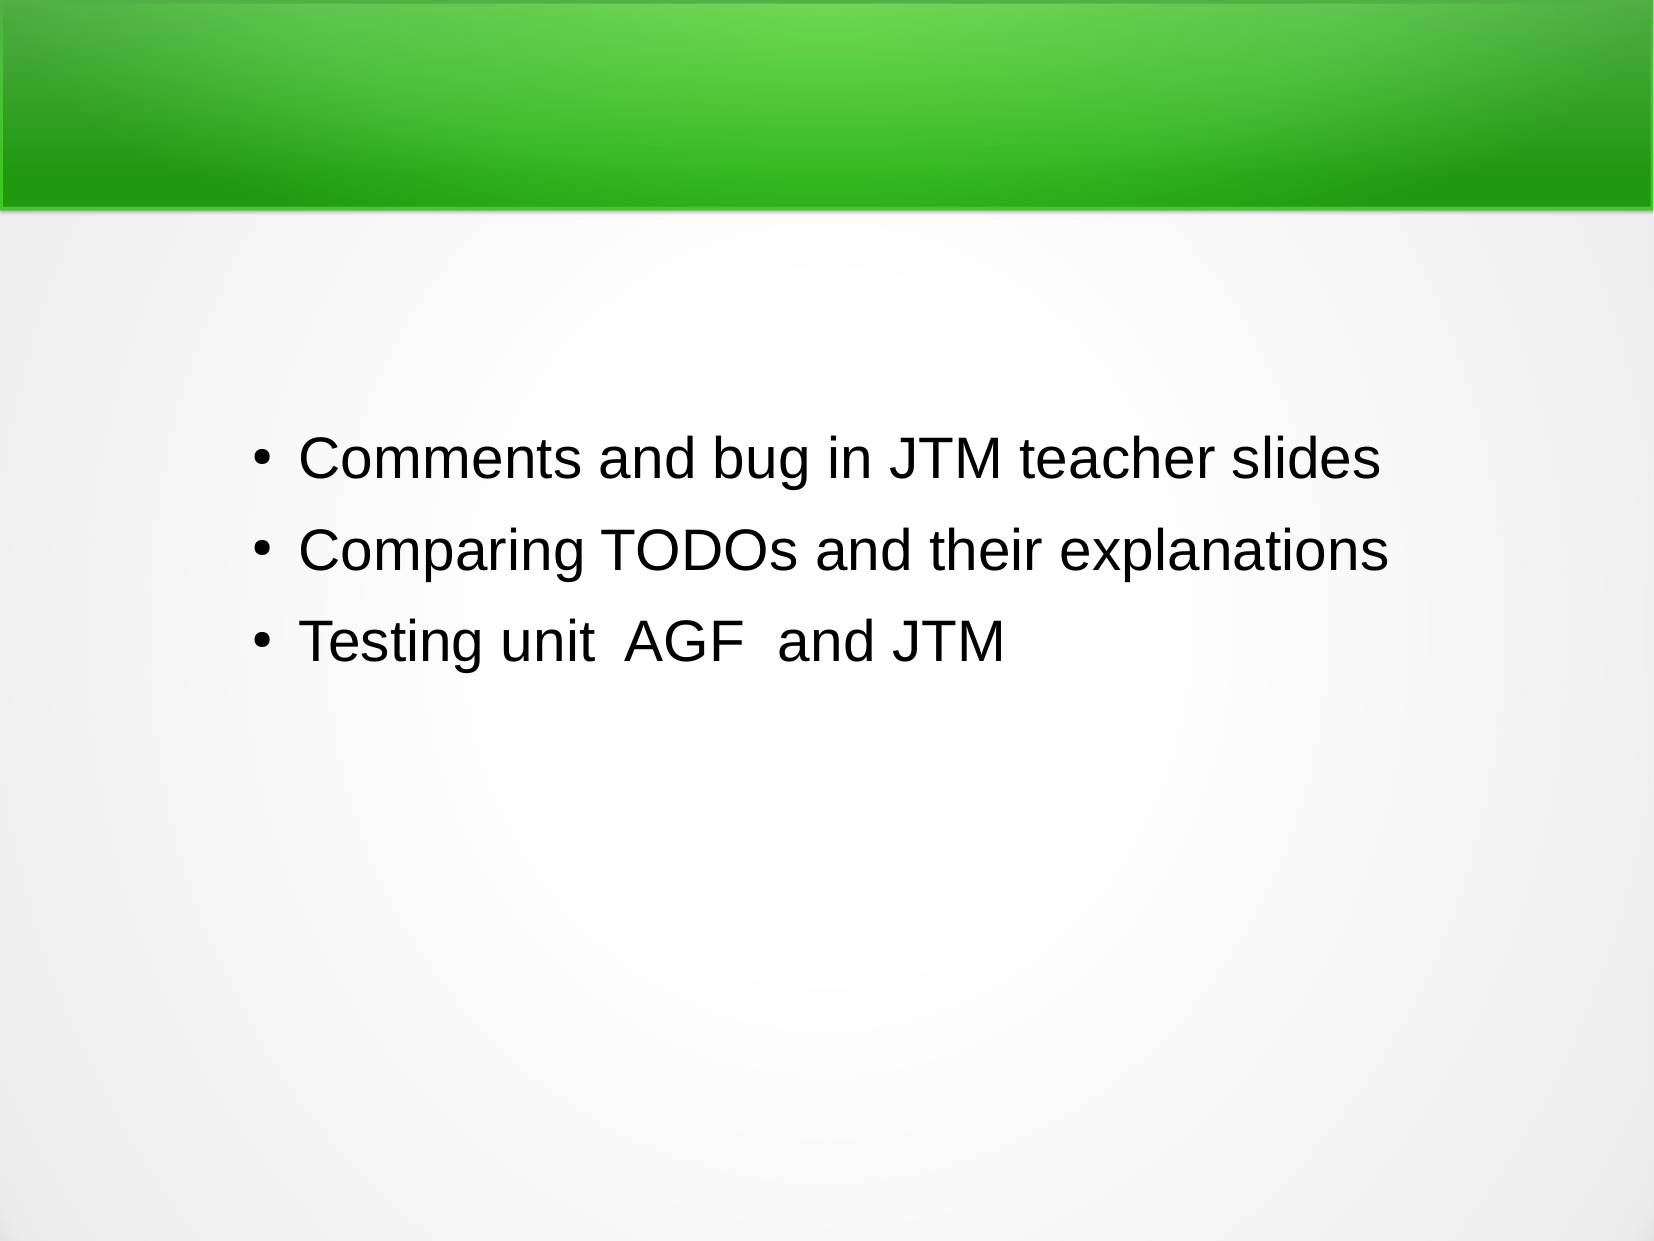

# Comments and bug in JTM teacher slides
Comparing TODOs and their explanations
Testing unit AGF and JTM